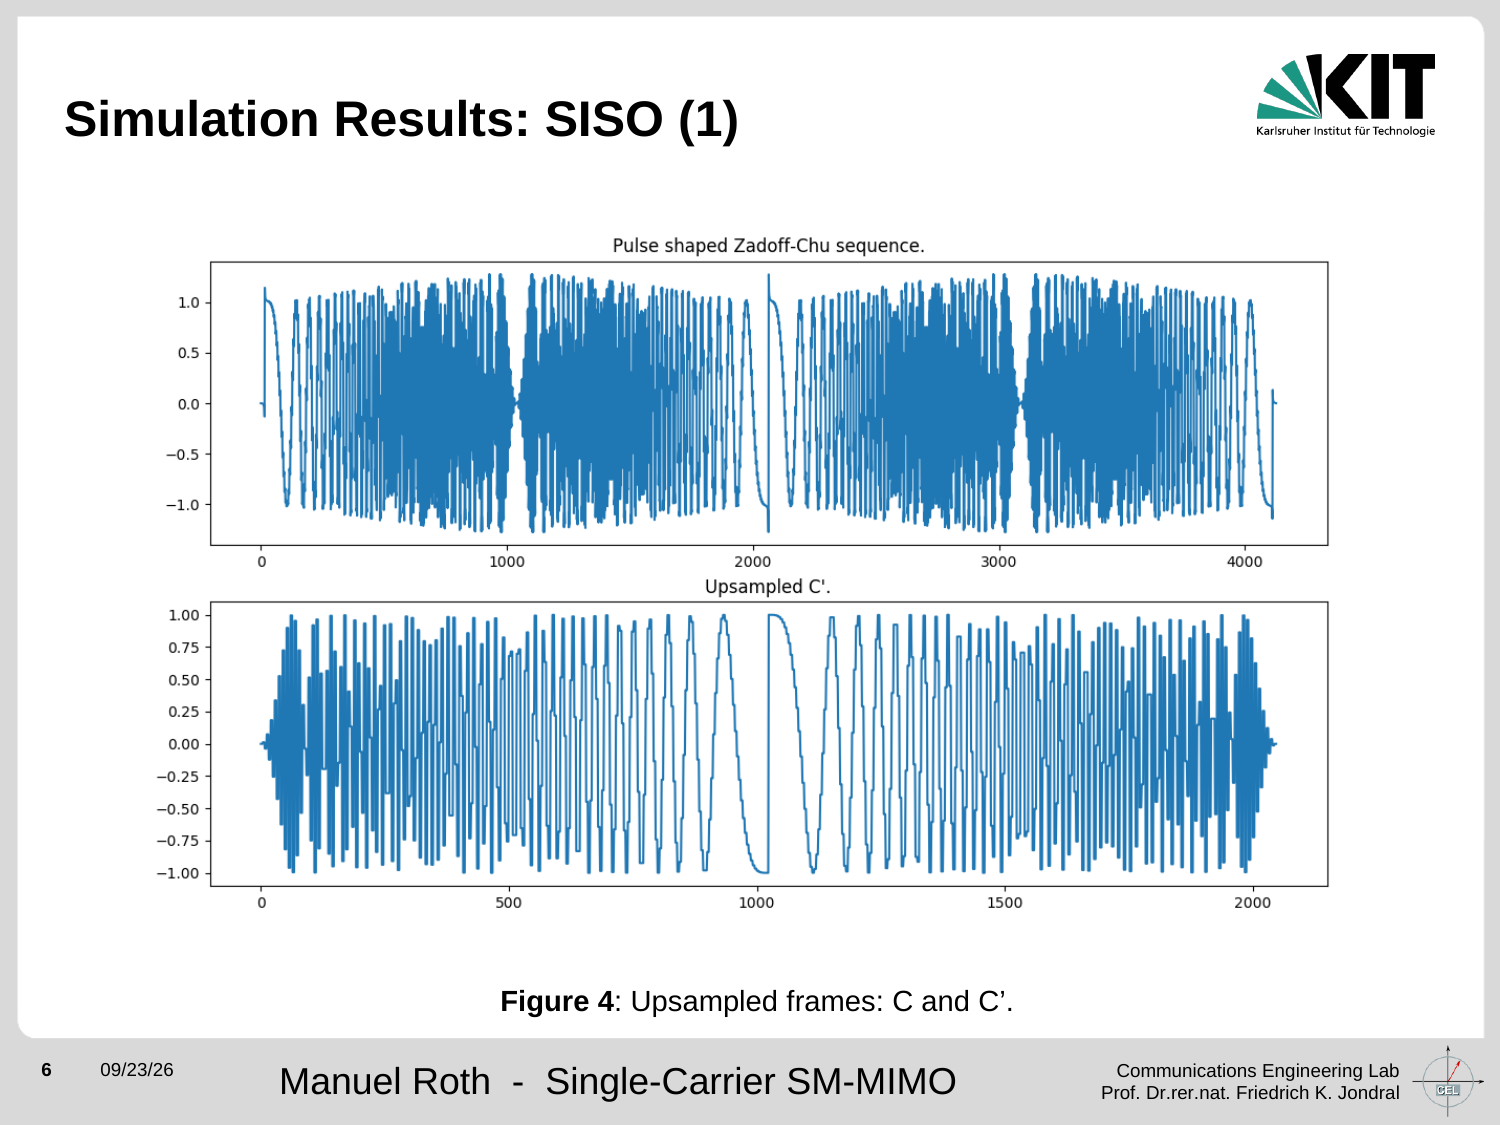

# Simulation Results: SISO (1)
Figure 4: Upsampled frames: C and C’.
Manuel Roth - Single-Carrier SM-MIMO